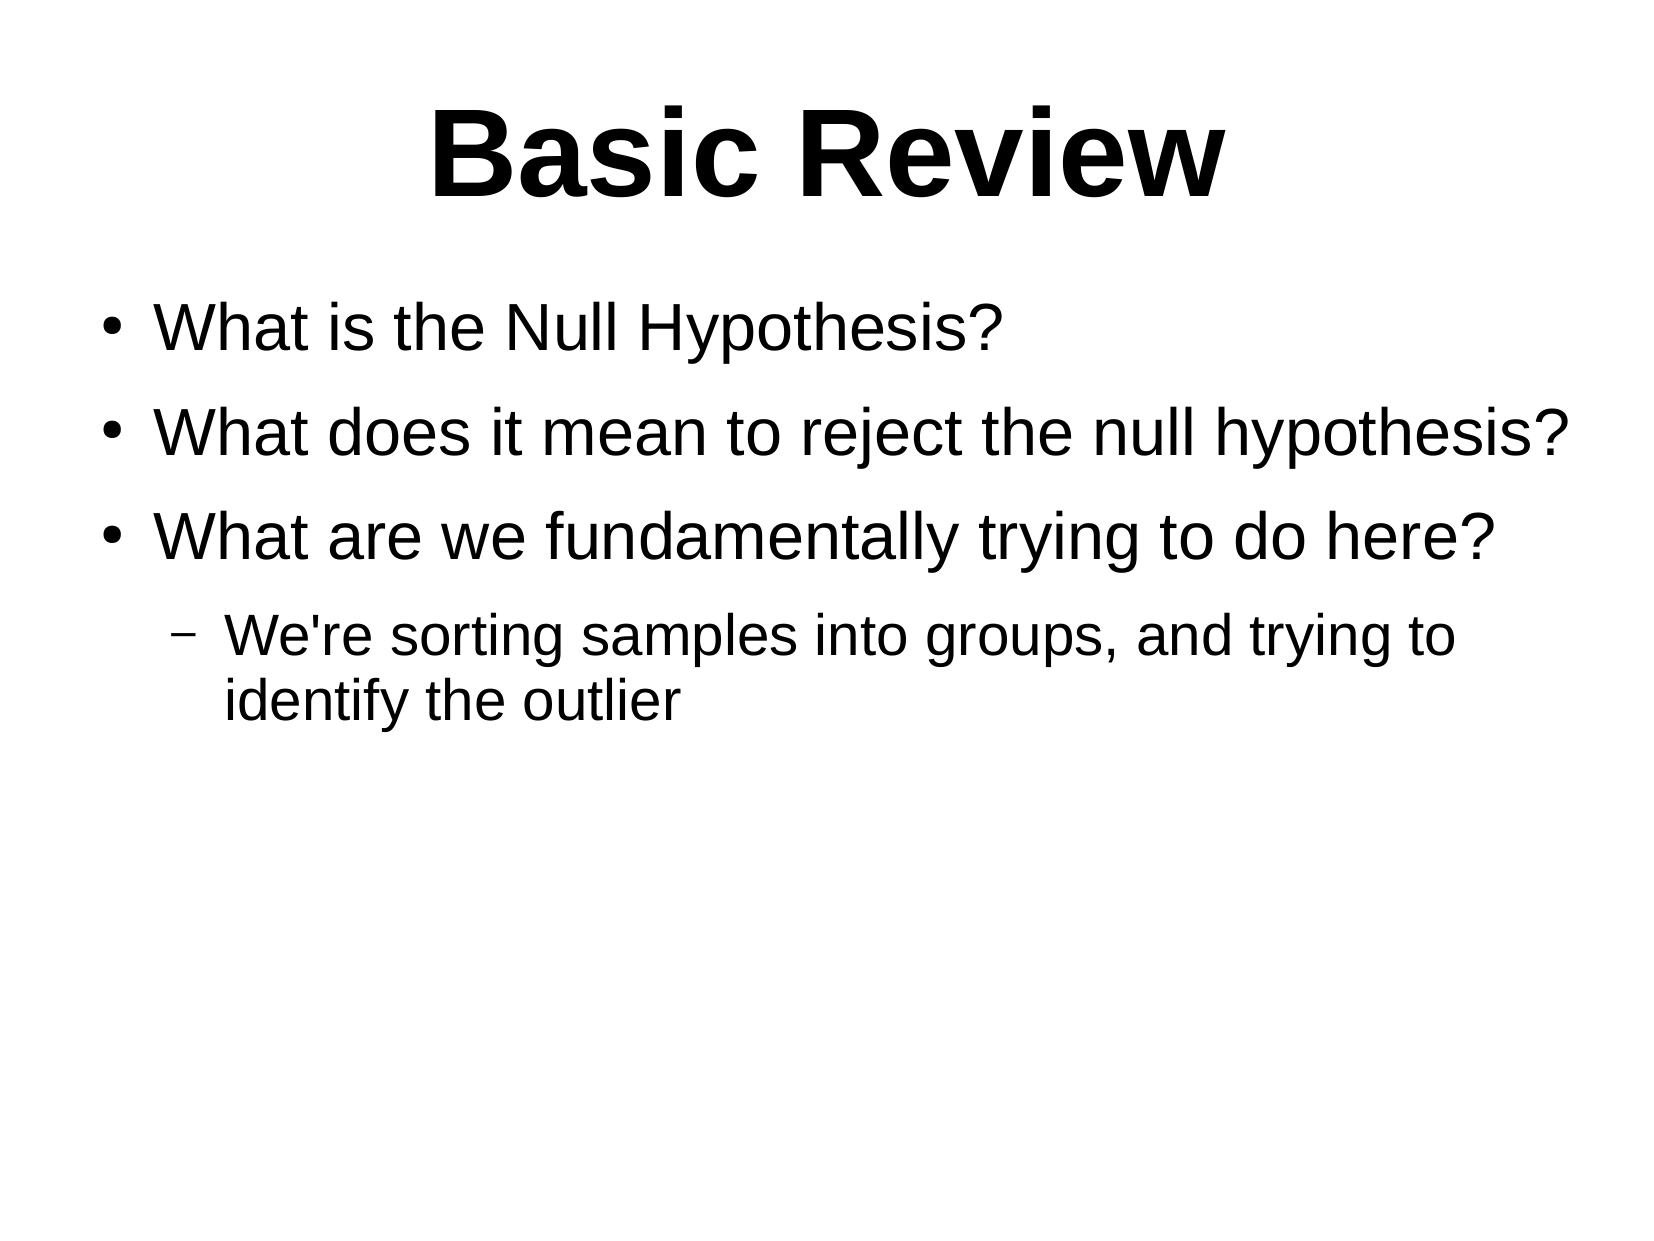

# Basic Review
What is the Null Hypothesis?
What does it mean to reject the null hypothesis?
What are we fundamentally trying to do here?
We're sorting samples into groups, and trying to identify the outlier